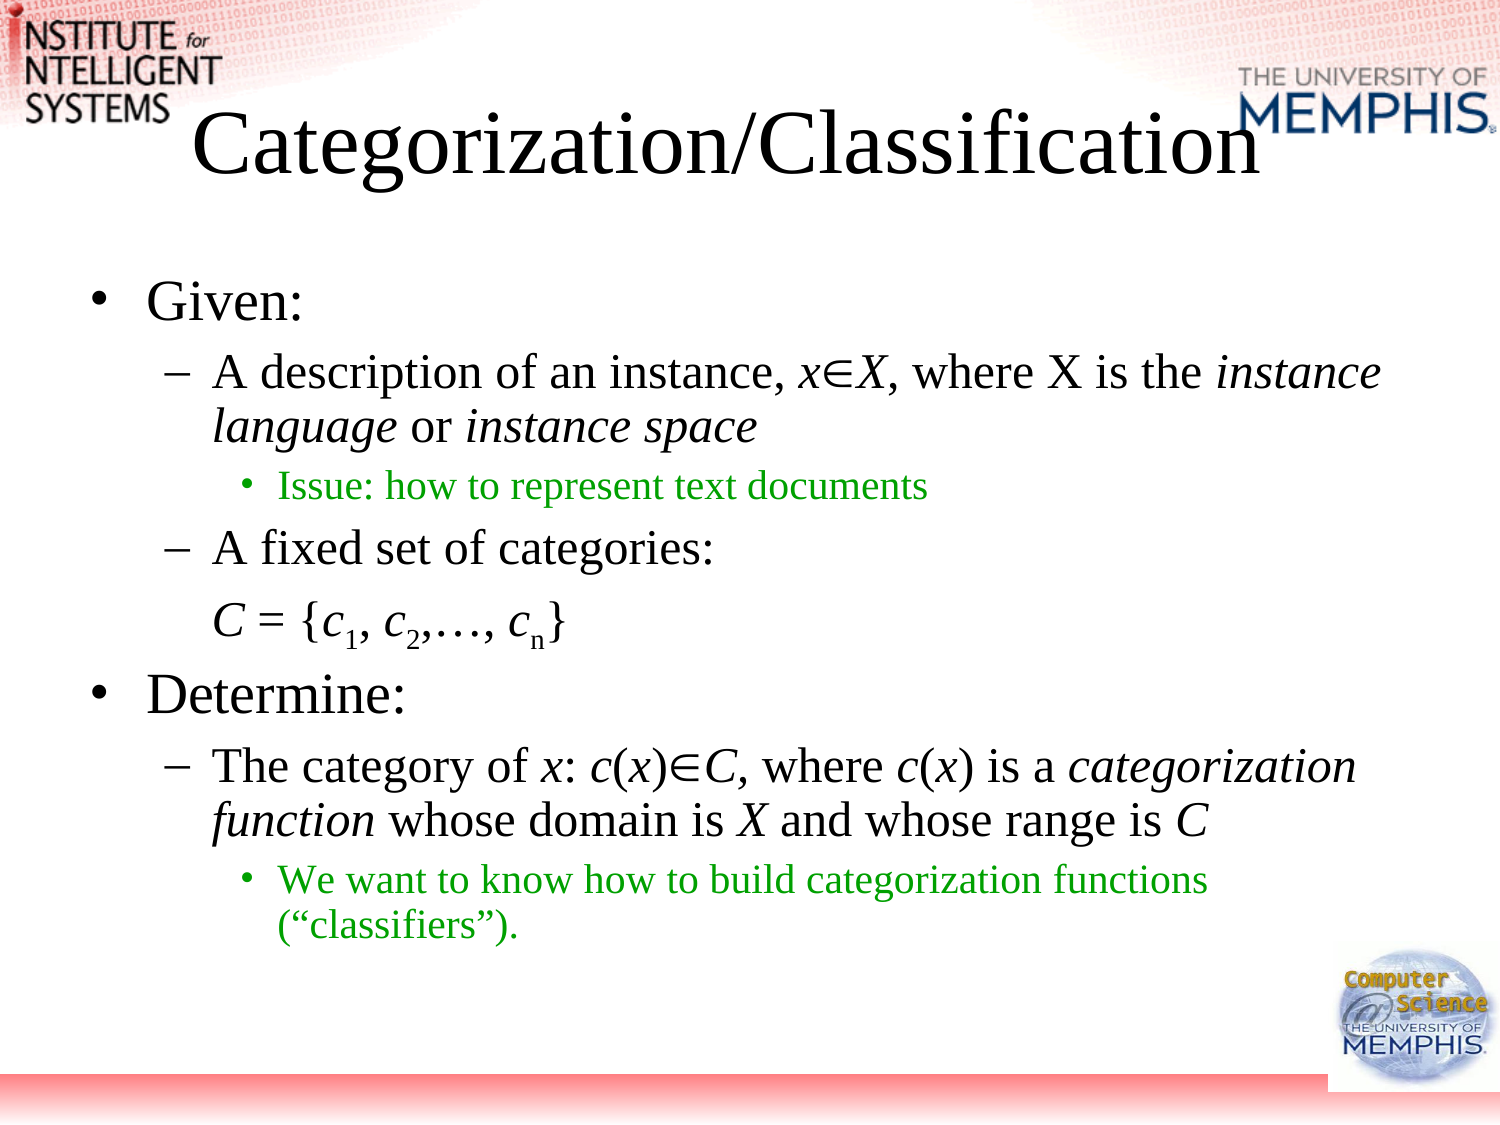

# Categorization/Classification
Given:
A description of an instance, xX, where X is the instance language or instance space
Issue: how to represent text documents
A fixed set of categories:
	C = {c1, c2,…, cn}
Determine:
The category of x: c(x)C, where c(x) is a categorization function whose domain is X and whose range is C
We want to know how to build categorization functions (“classifiers”).